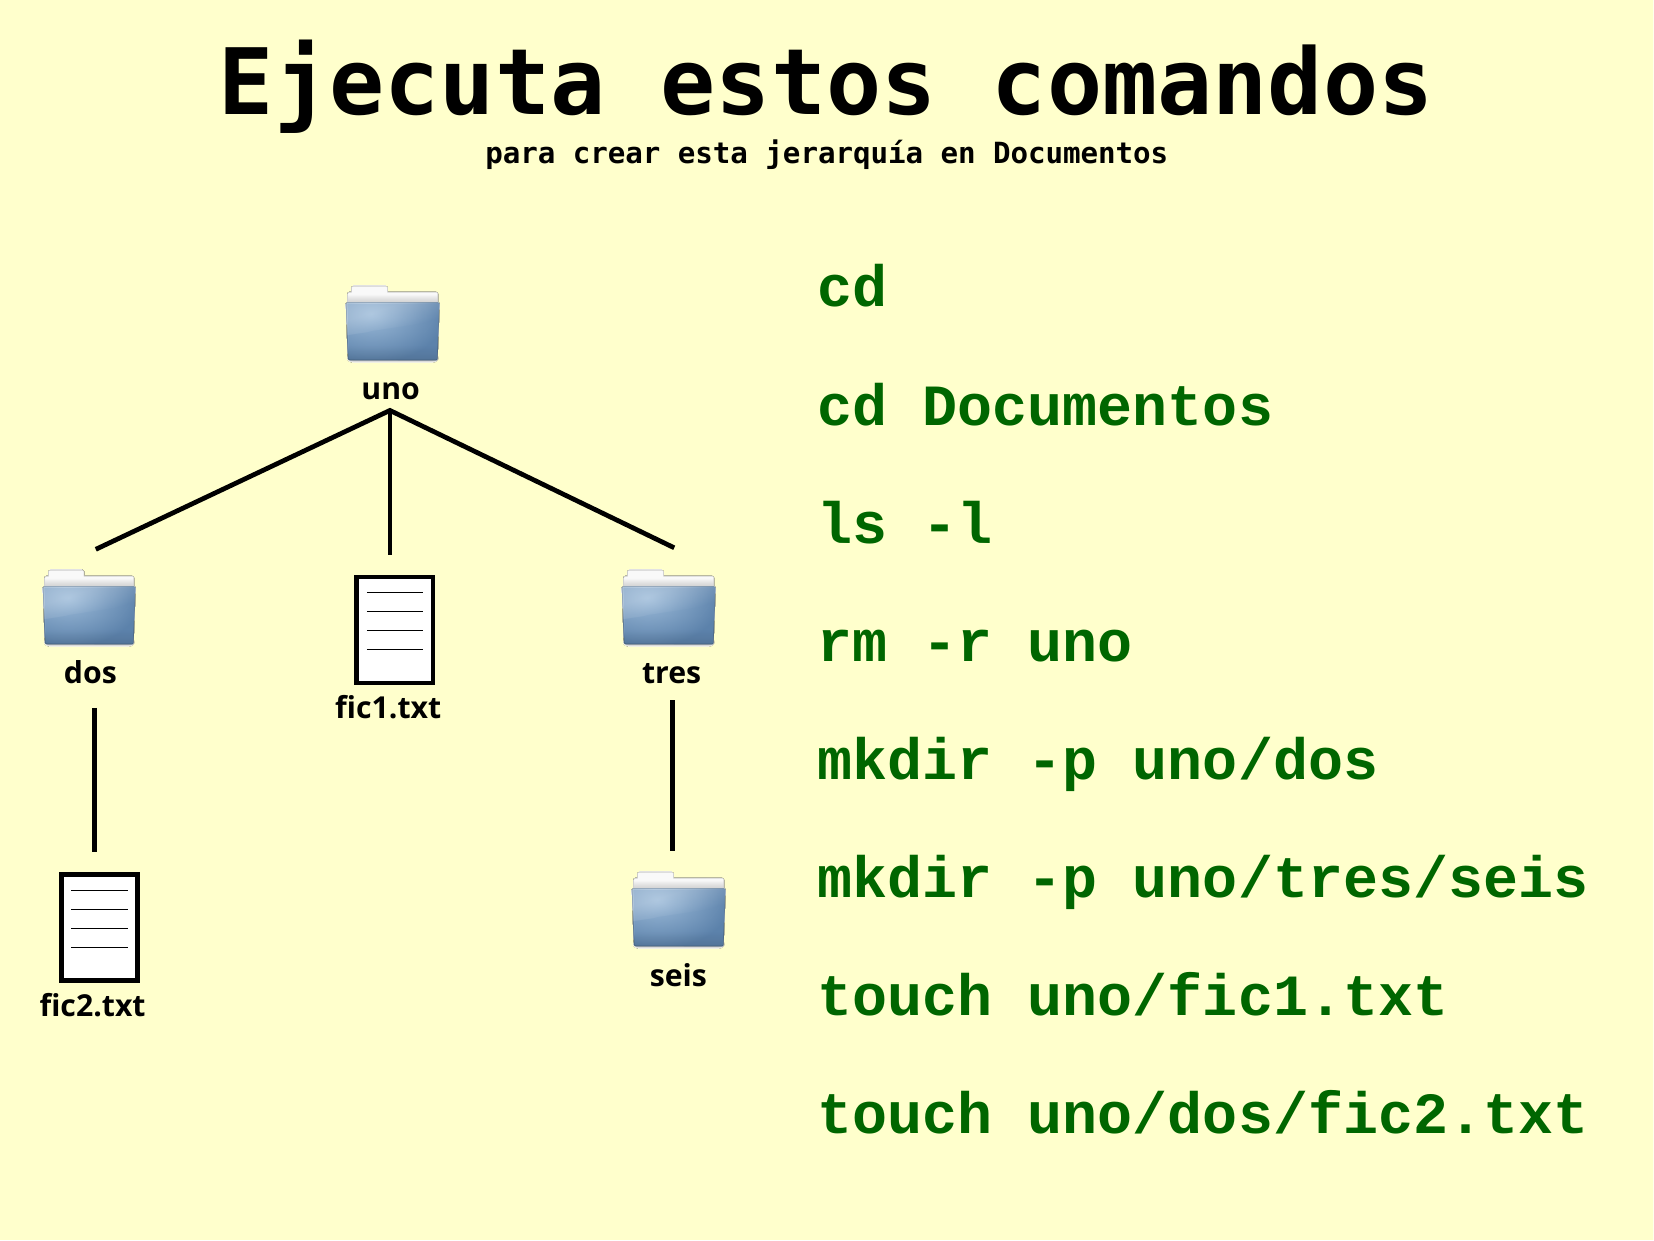

# Ejecuta estos comandos para crear esta jerarquía en Documentos
cd
cd Documentos
ls -l
rm -r uno
mkdir -p uno/dos
mkdir -p uno/tres/seis
touch uno/fic1.txt
touch uno/dos/fic2.txt